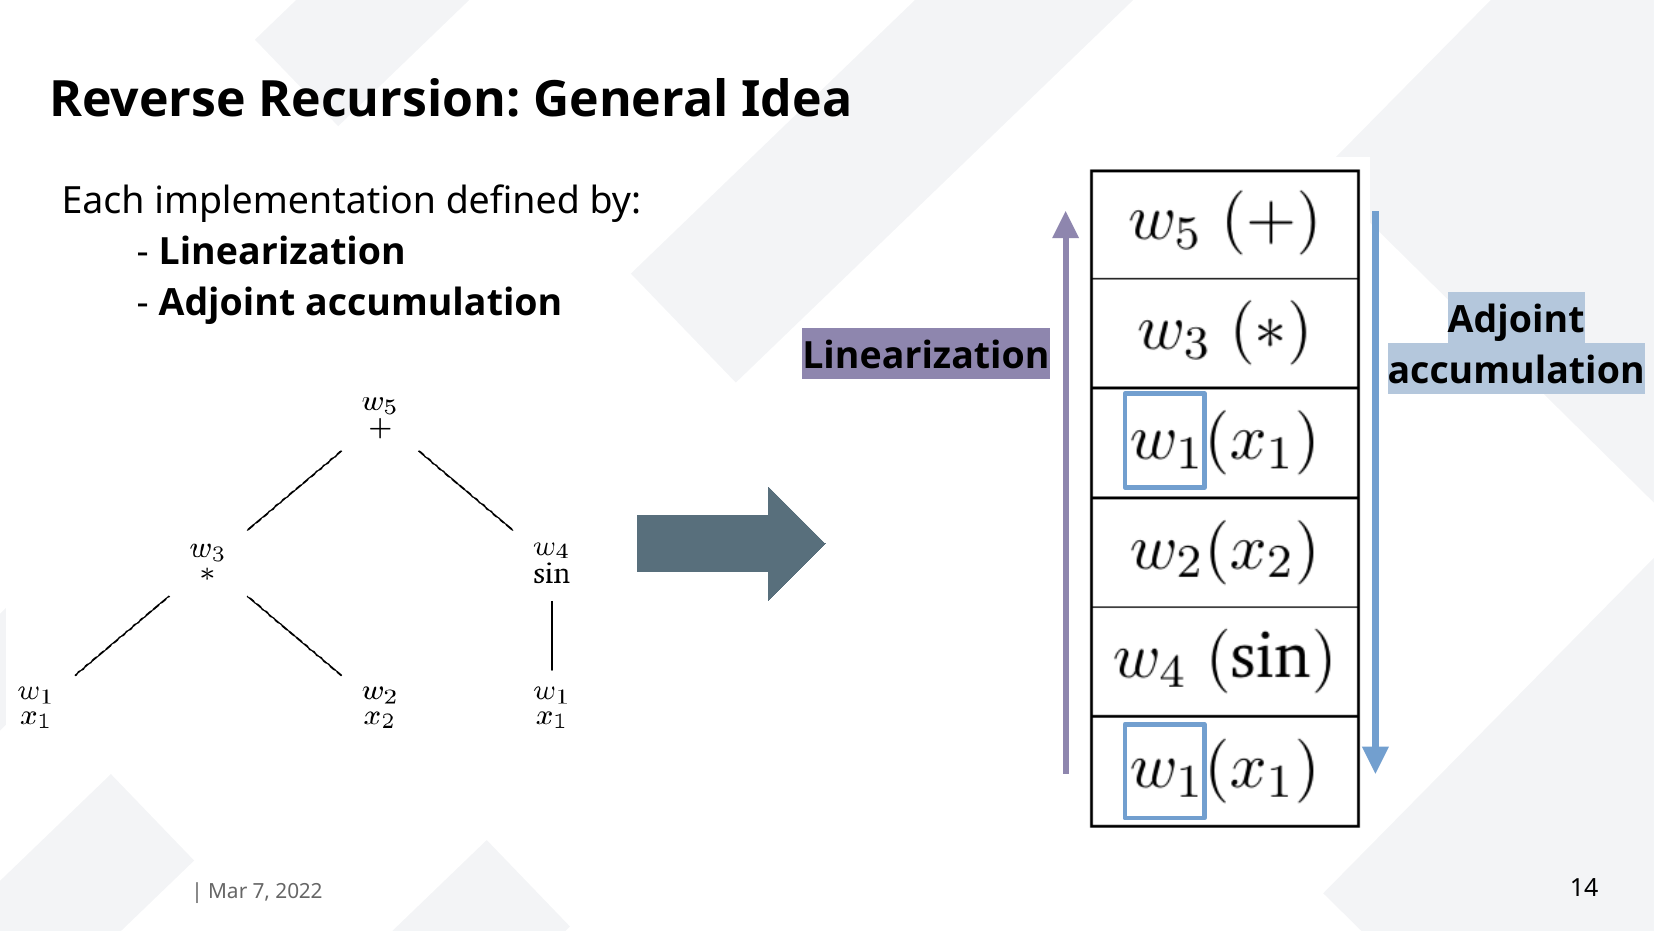

# Reverse Recursion: General Idea
Each implementation defined by:
	- Linearization
	- Adjoint accumulation
Adjoint
accumulation
Linearization